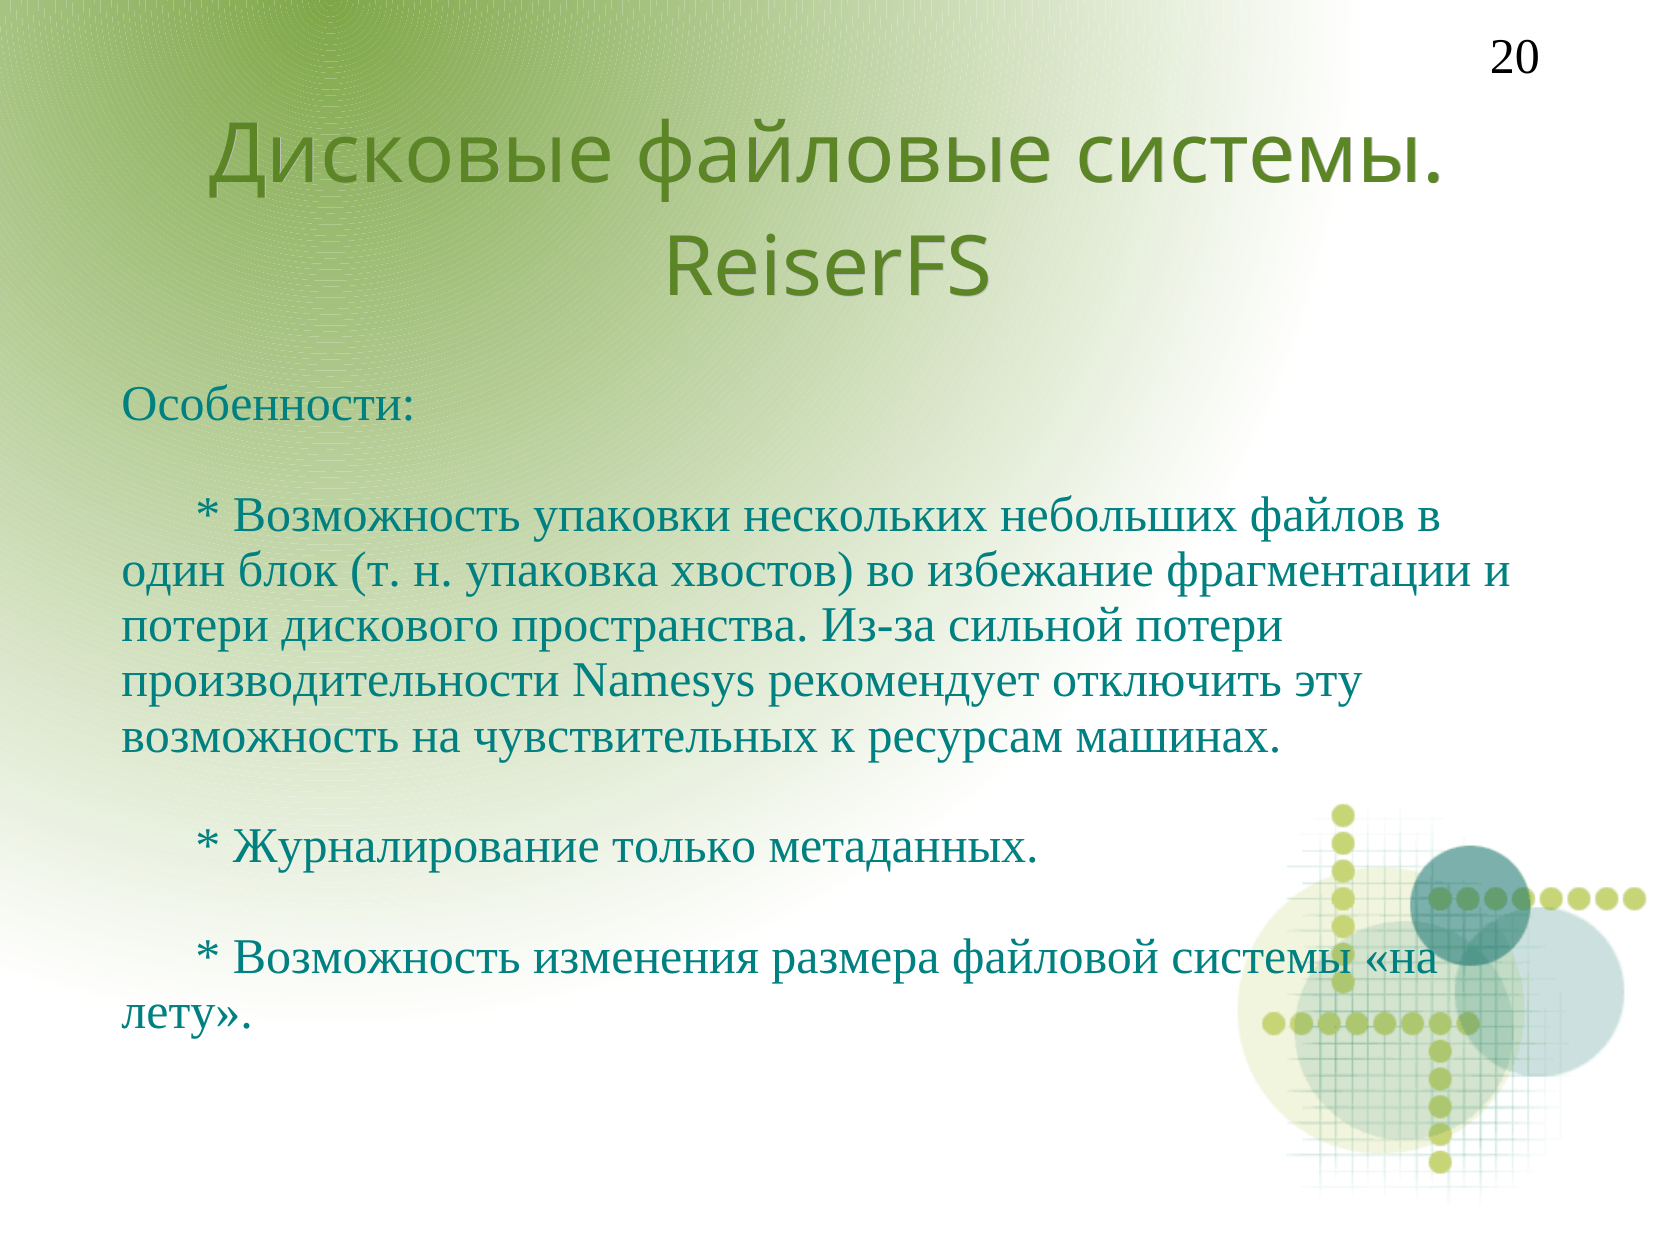

# Дисковые файловые системы. ReiserFS
Особенности:
	* Возможность упаковки нескольких небольших файлов в один блок (т. н. упаковка хвостов) во избежание фрагментации и потери дискового пространства. Из-за сильной потери производительности Namesys рекомендует отключить эту возможность на чувствительных к ресурсам машинах.
	* Журналирование только метаданных.
	* Возможность изменения размера файловой системы «на лету».